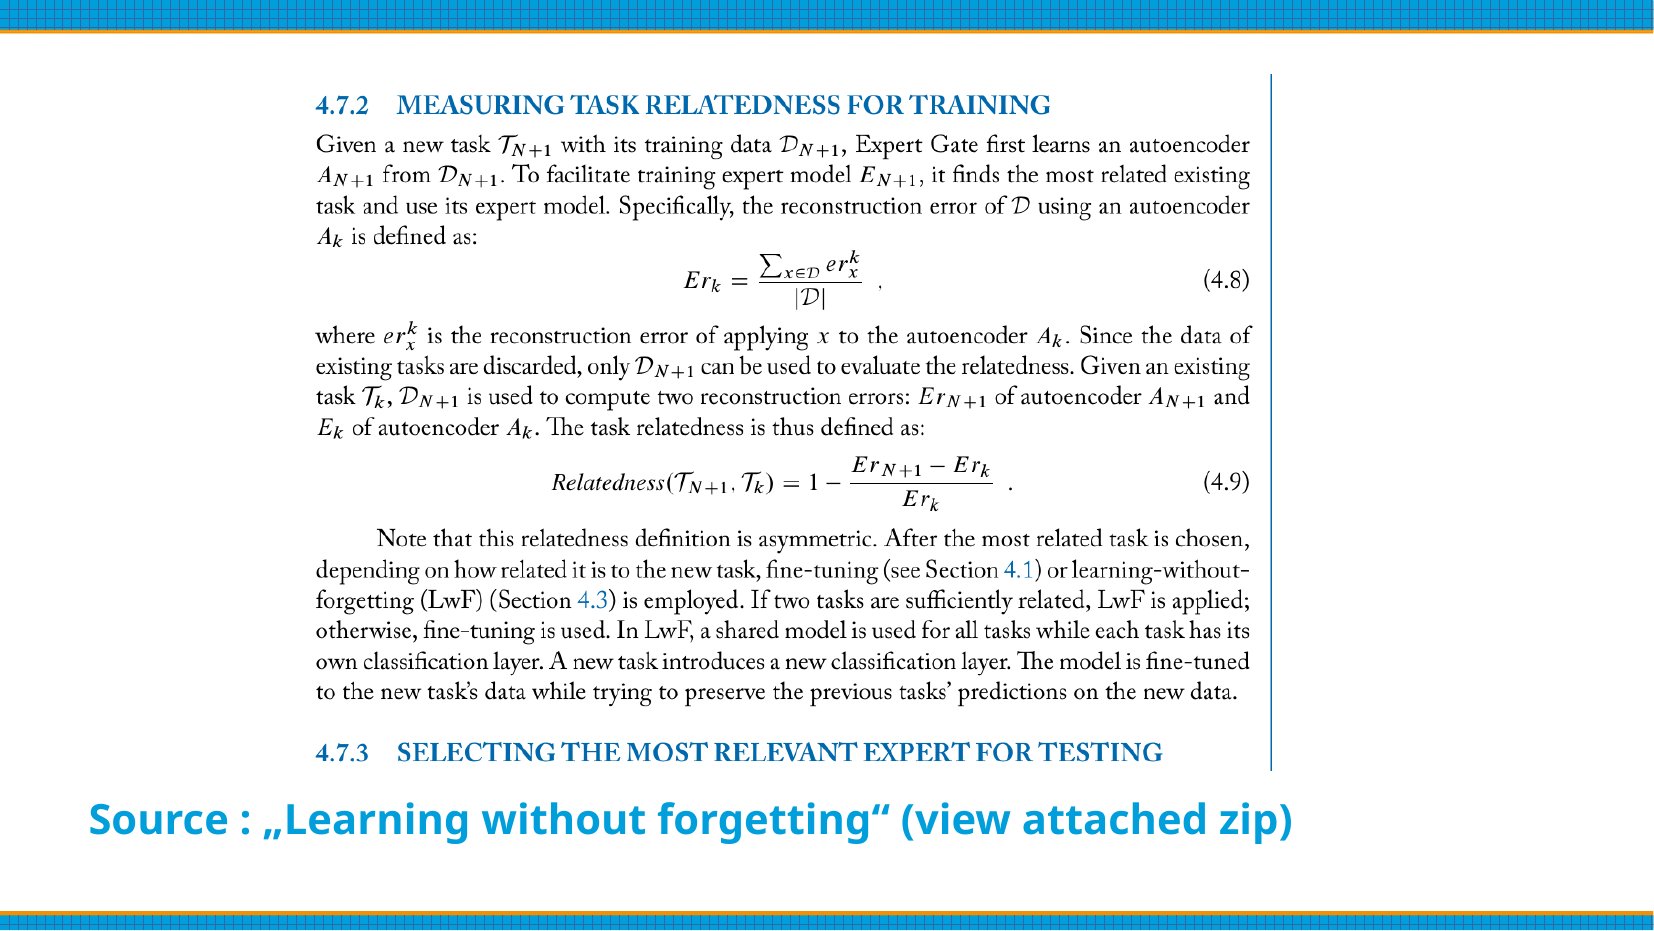

# Source : „Learning without forgetting“ (view attached zip)